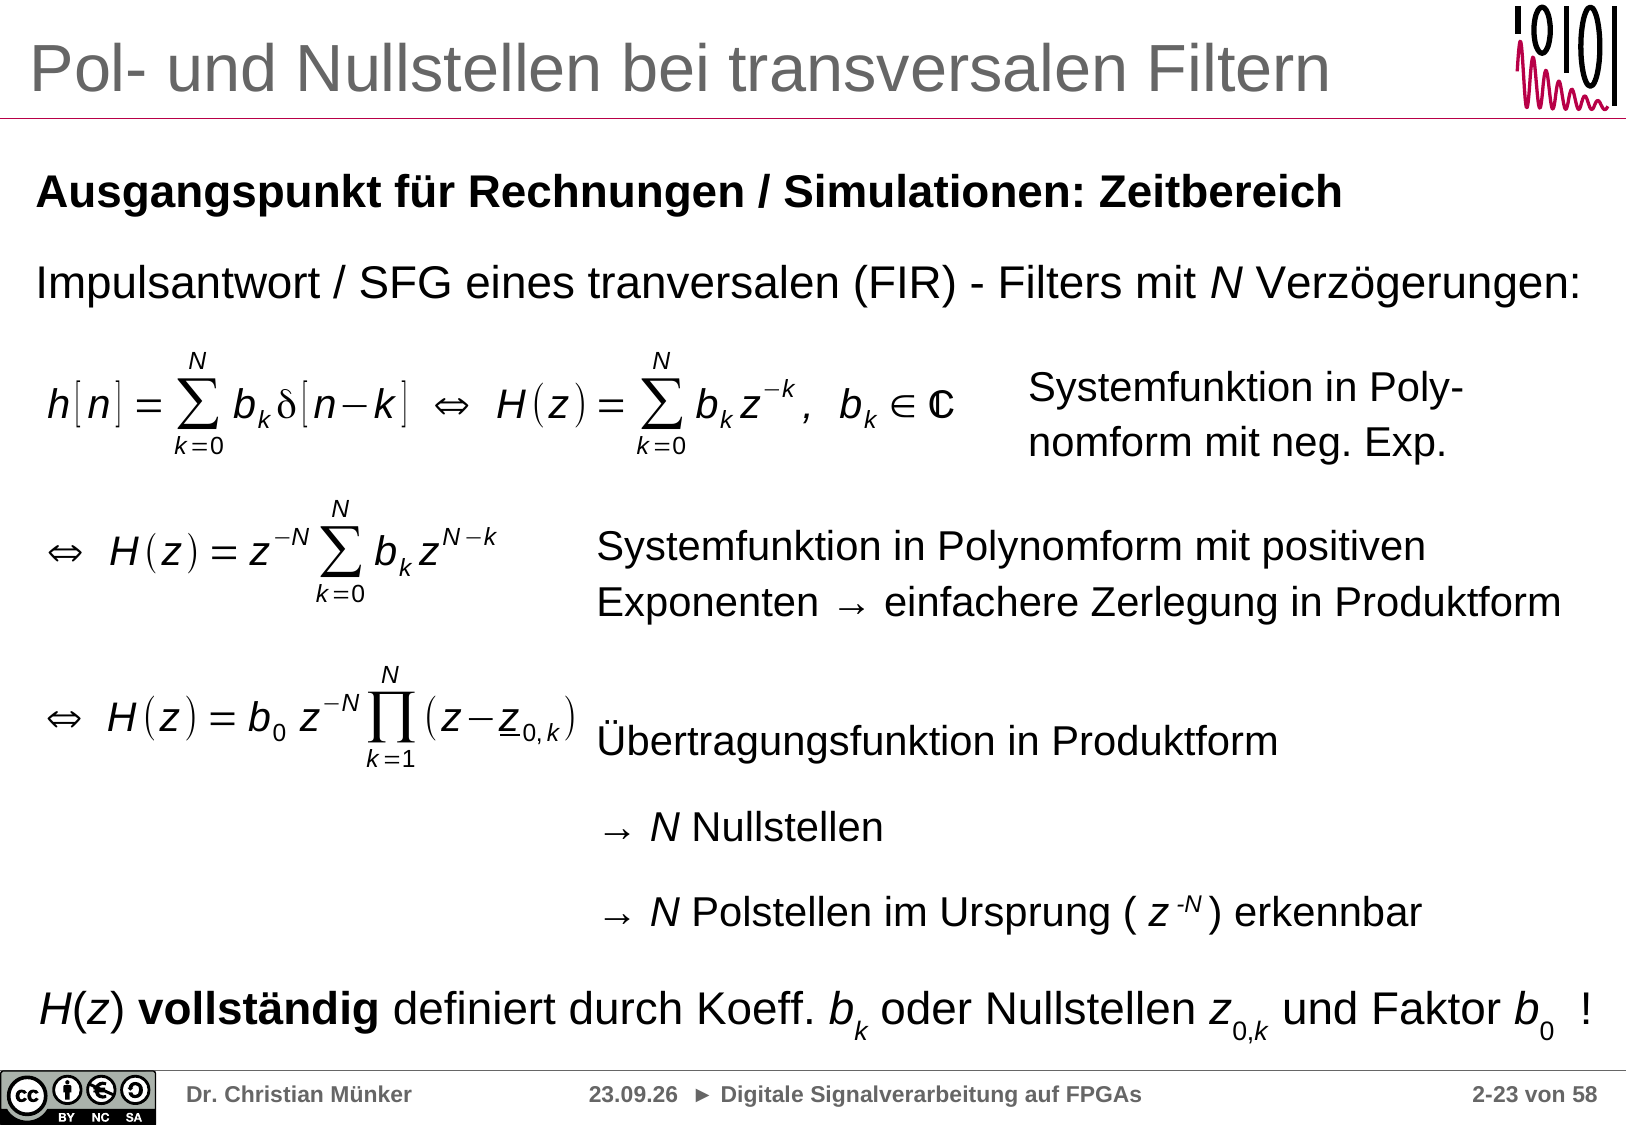

Pol- und Nullstellen bei transversalen Filtern
Ausgangspunkt für Rechnungen / Simulationen: Zeitbereich
Impulsantwort / SFG eines tranversalen (FIR) - Filters mit N Verzögerungen:
# Systemfunktion in Poly-nomform mit neg. Exp.
Systemfunktion in Polynomform mit positiven Exponenten → einfachere Zerlegung in Produktform
Übertragungsfunktion in Produktform
→ N Nullstellen
→ N Polstellen im Ursprung ( z -N ) erkennbar
H(z) vollständig definiert durch Koeff. bk oder Nullstellen z0,k und Faktor b0 !